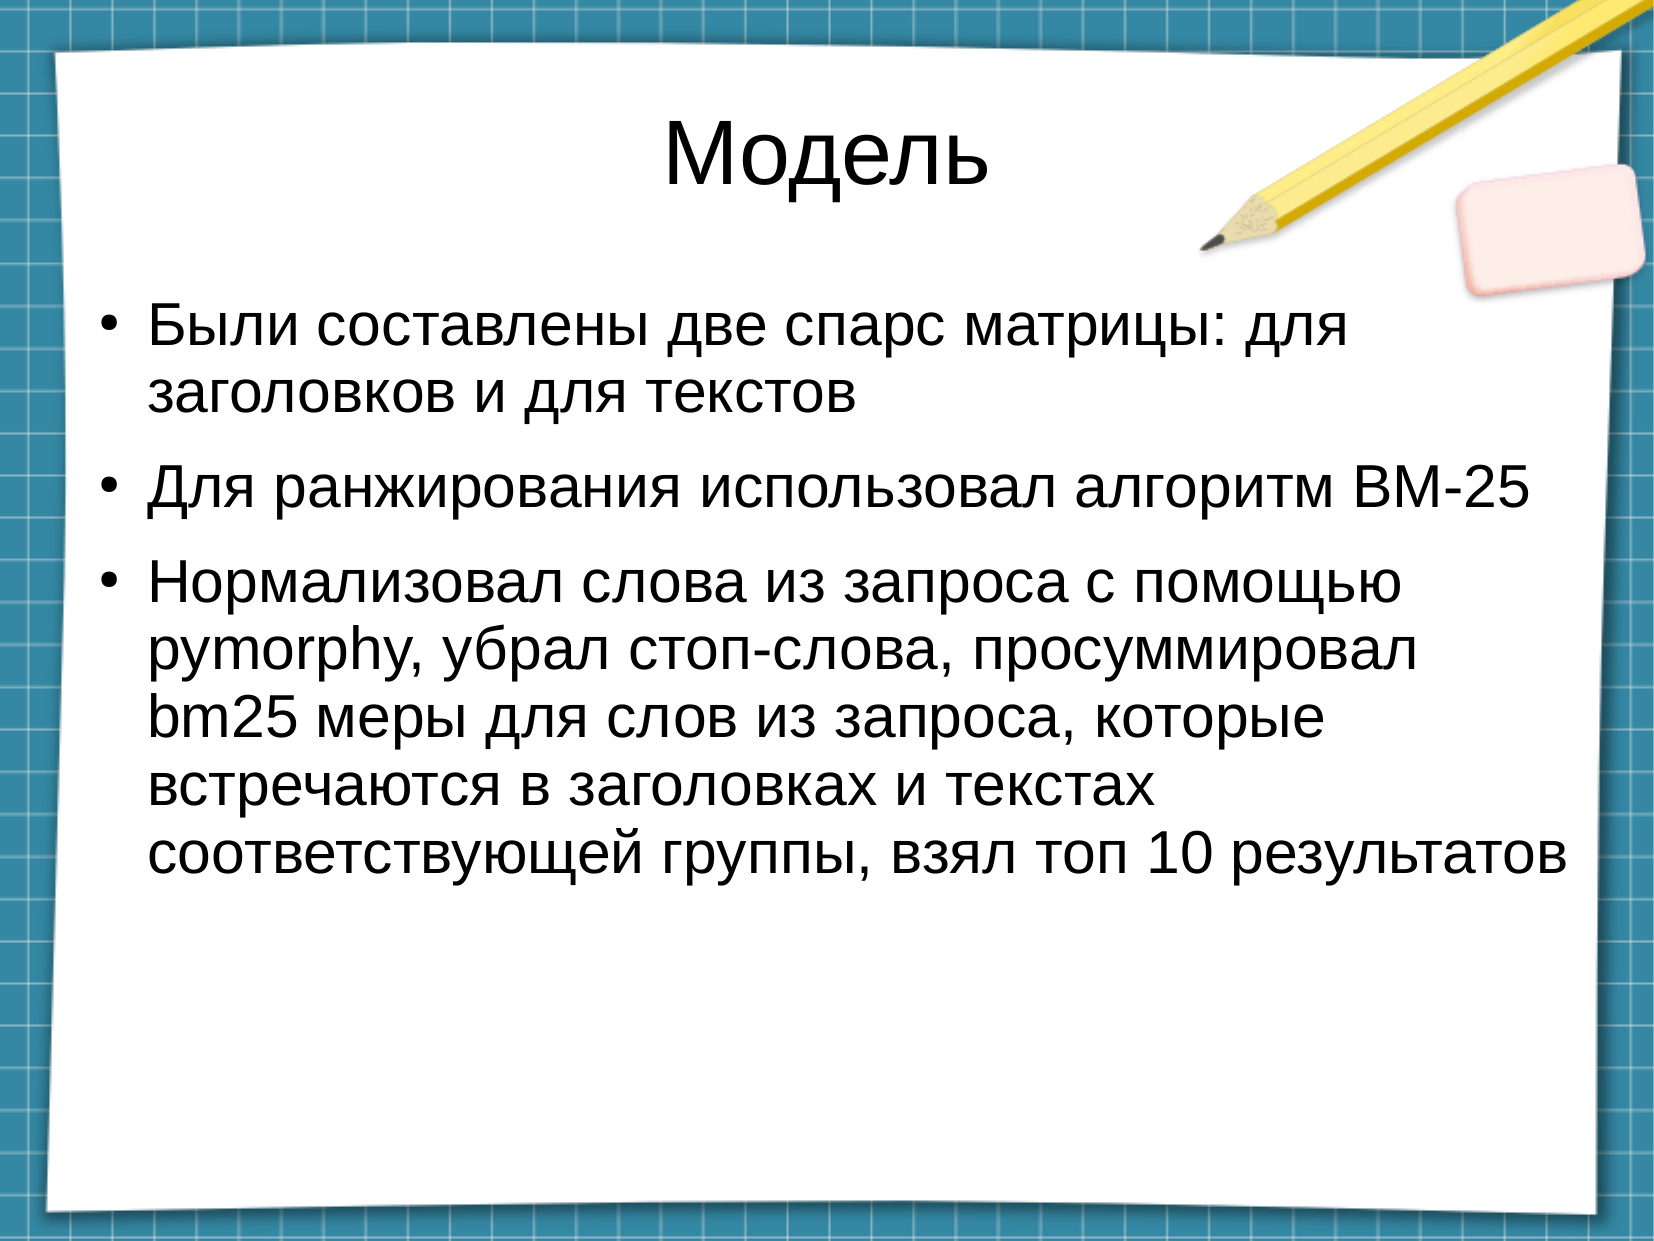

# Модель
Были составлены две спарс матрицы: для заголовков и для текстов
Для ранжирования использовал алгоритм BM-25
Нормализовал слова из запроса с помощью pymorphy, убрал стоп-слова, просуммировал bm25 меры для слов из запроса, которые встречаются в заголовках и текстах соответствующей группы, взял топ 10 результатов